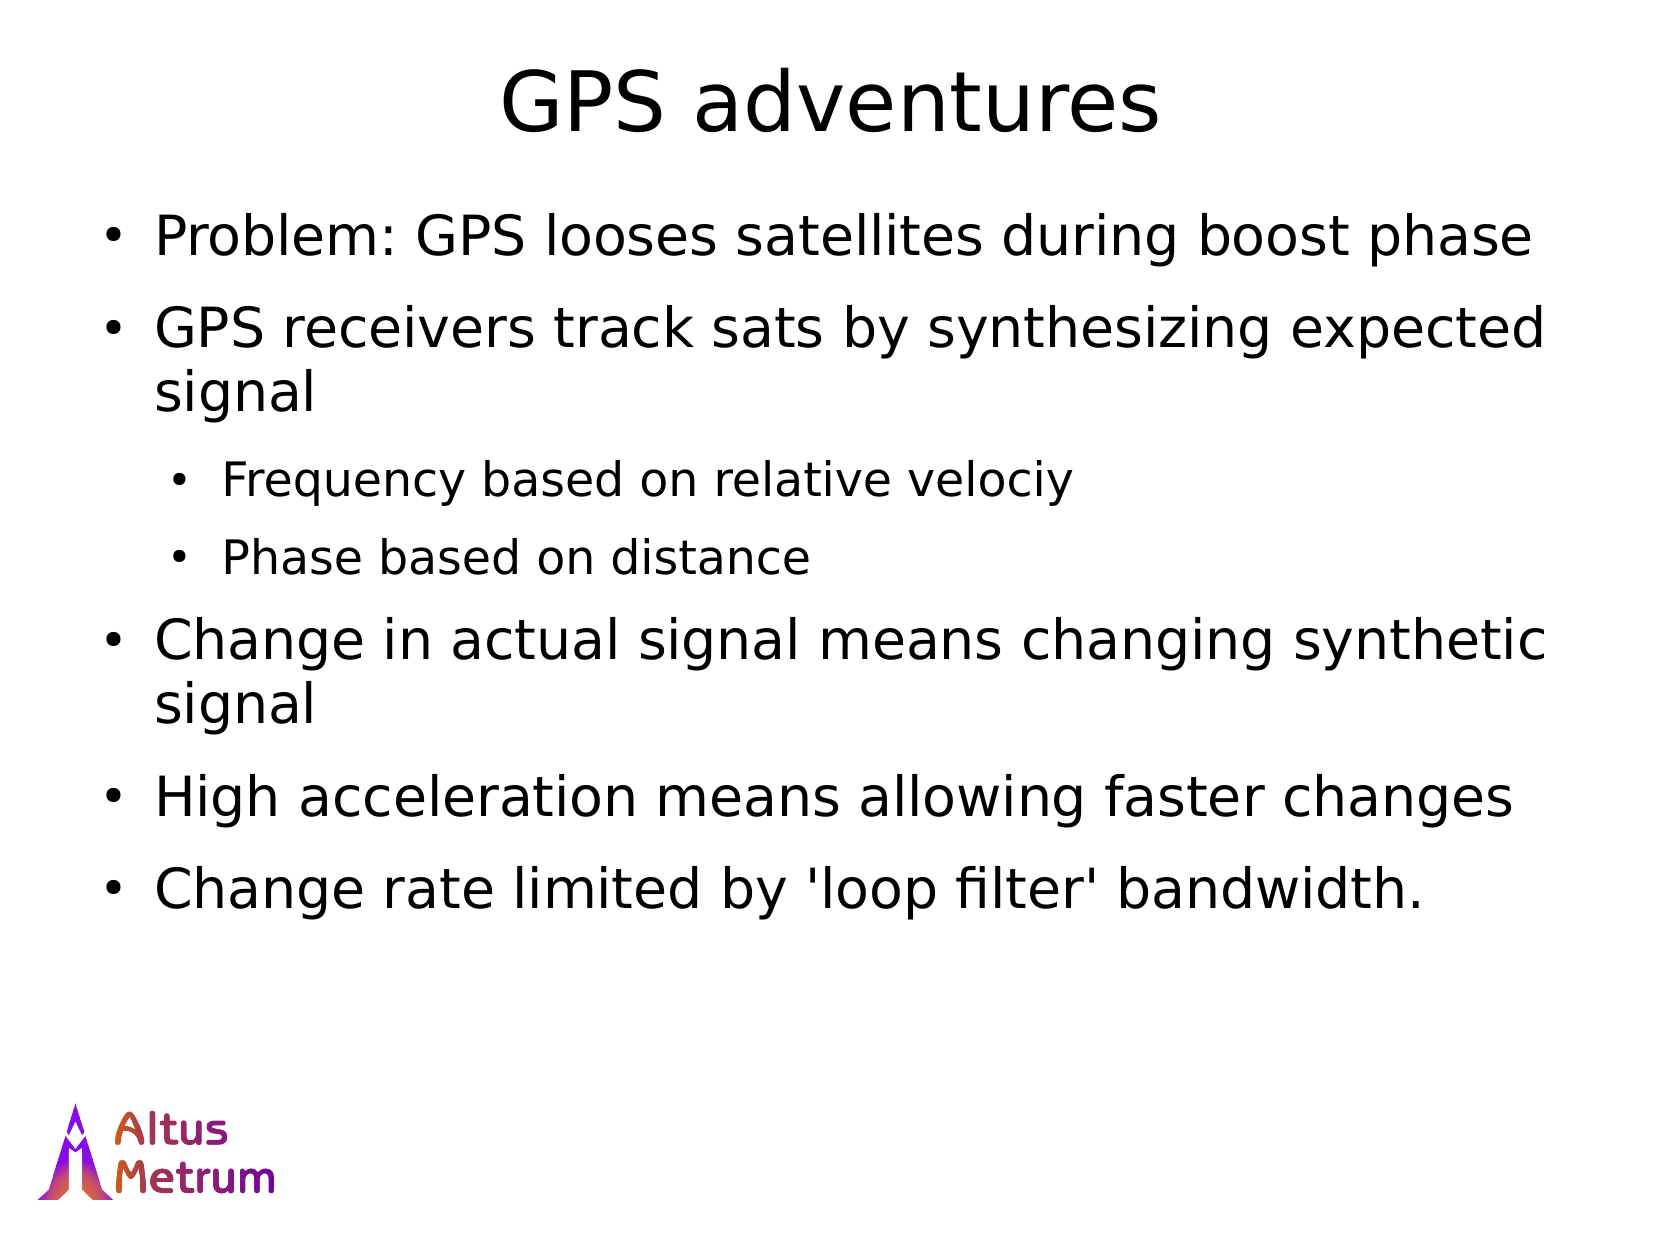

# GPS adventures
Problem: GPS looses satellites during boost phase
GPS receivers track sats by synthesizing expected signal
Frequency based on relative velociy
Phase based on distance
Change in actual signal means changing synthetic signal
High acceleration means allowing faster changes
Change rate limited by 'loop filter' bandwidth.